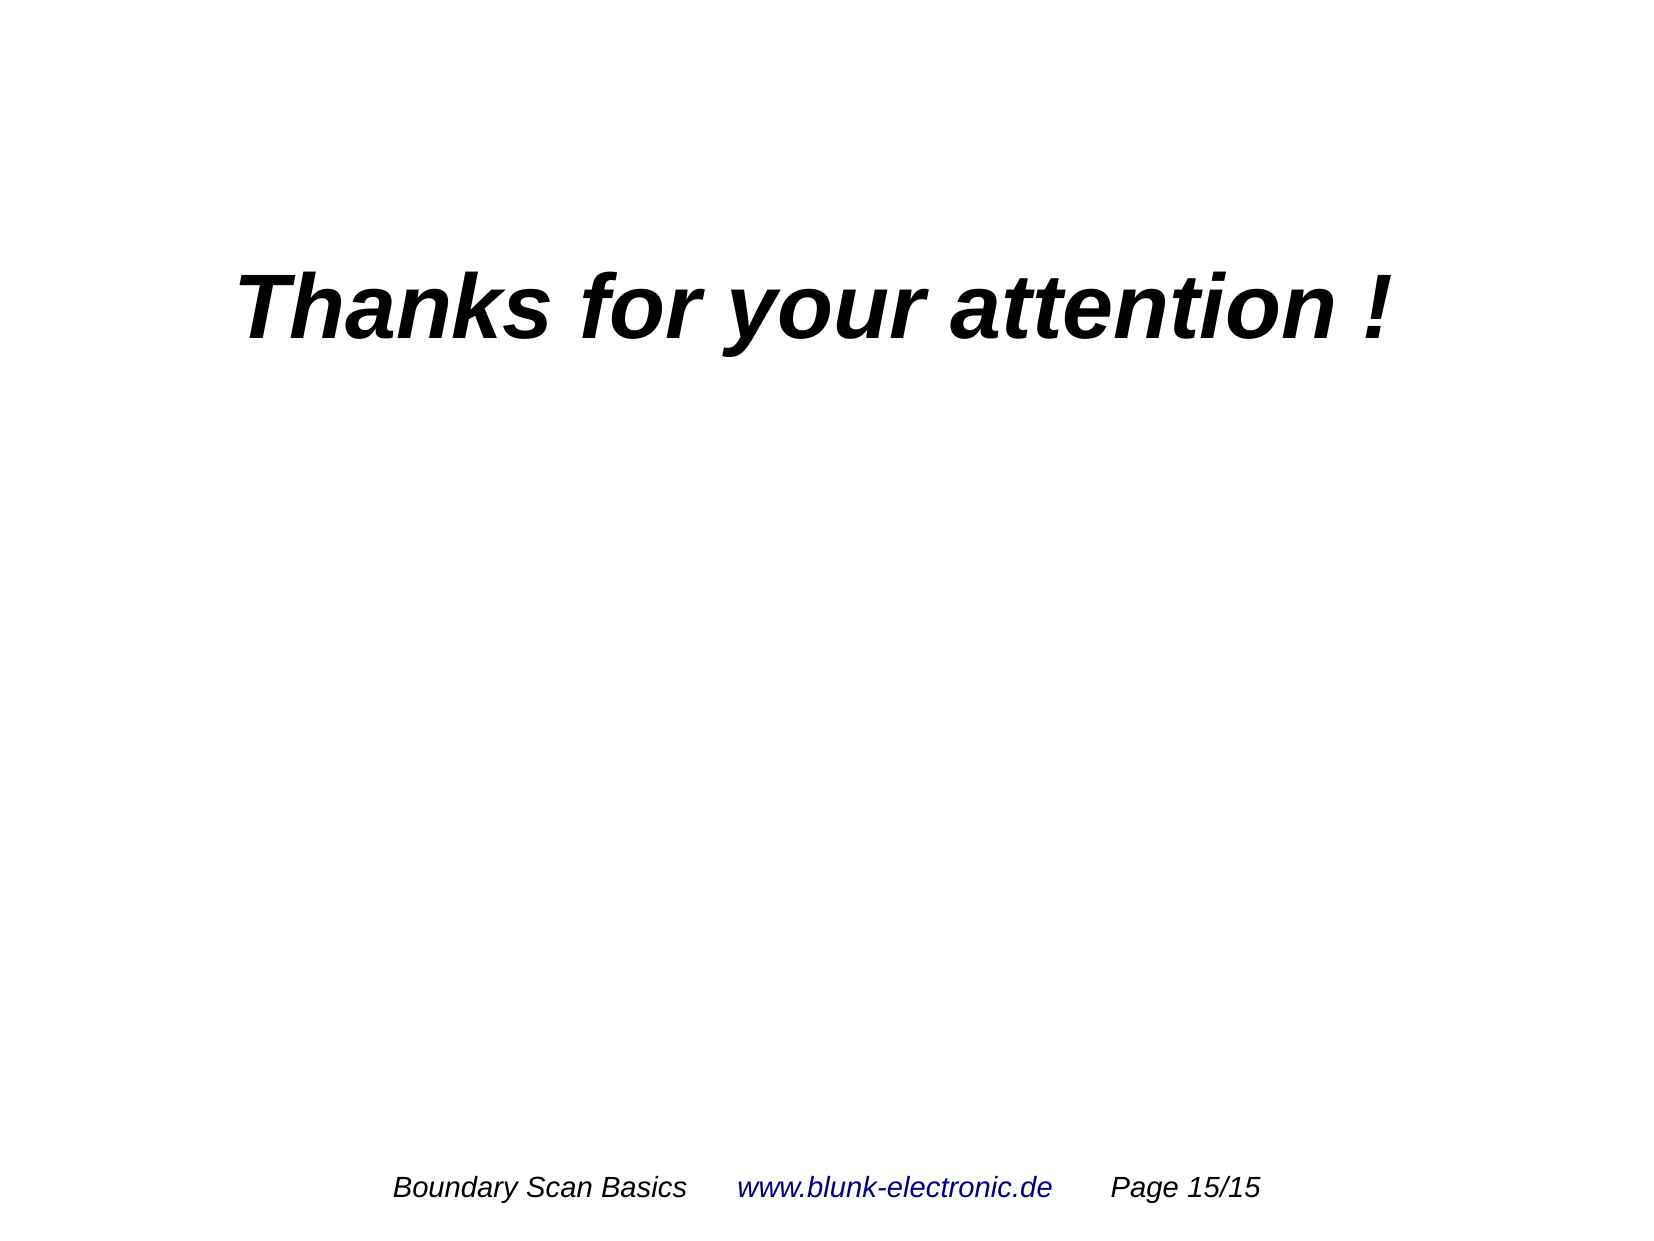

# Thanks for your attention !
Boundary Scan Basics www.blunk-electronic.de Page /15